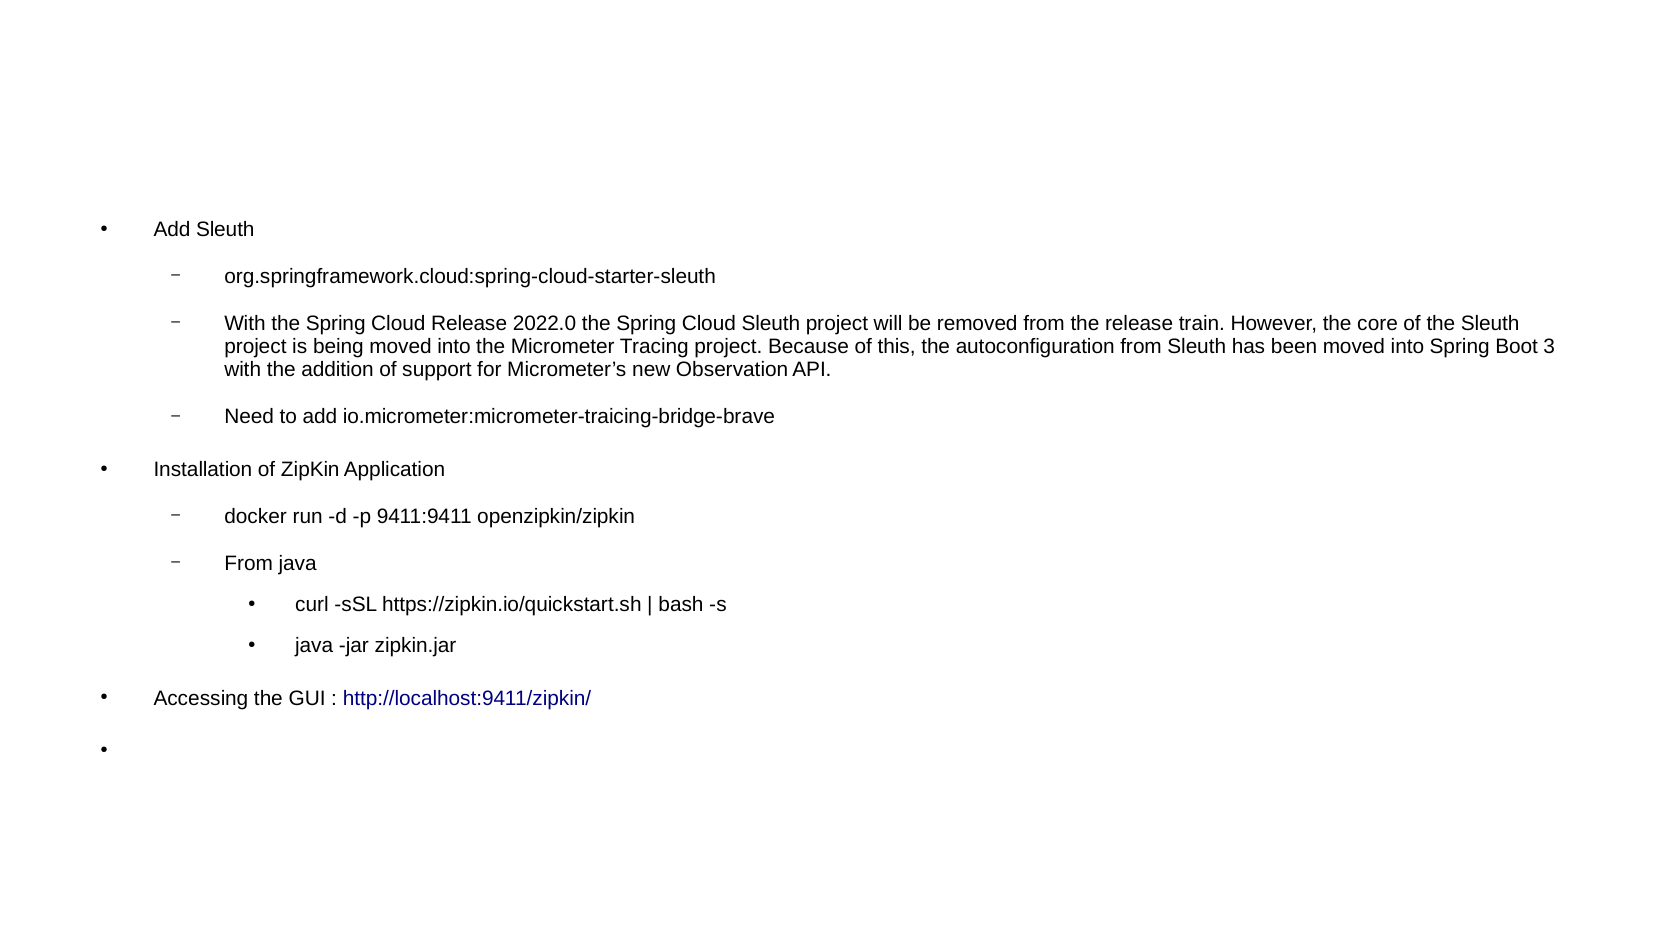

#
Add Sleuth
org.springframework.cloud:spring-cloud-starter-sleuth
With the Spring Cloud Release 2022.0 the Spring Cloud Sleuth project will be removed from the release train. However, the core of the Sleuth project is being moved into the Micrometer Tracing project. Because of this, the autoconfiguration from Sleuth has been moved into Spring Boot 3 with the addition of support for Micrometer’s new Observation API.
Need to add io.micrometer:micrometer-traicing-bridge-brave
Installation of ZipKin Application
docker run -d -p 9411:9411 openzipkin/zipkin
From java
curl -sSL https://zipkin.io/quickstart.sh | bash -s
java -jar zipkin.jar
Accessing the GUI : http://localhost:9411/zipkin/